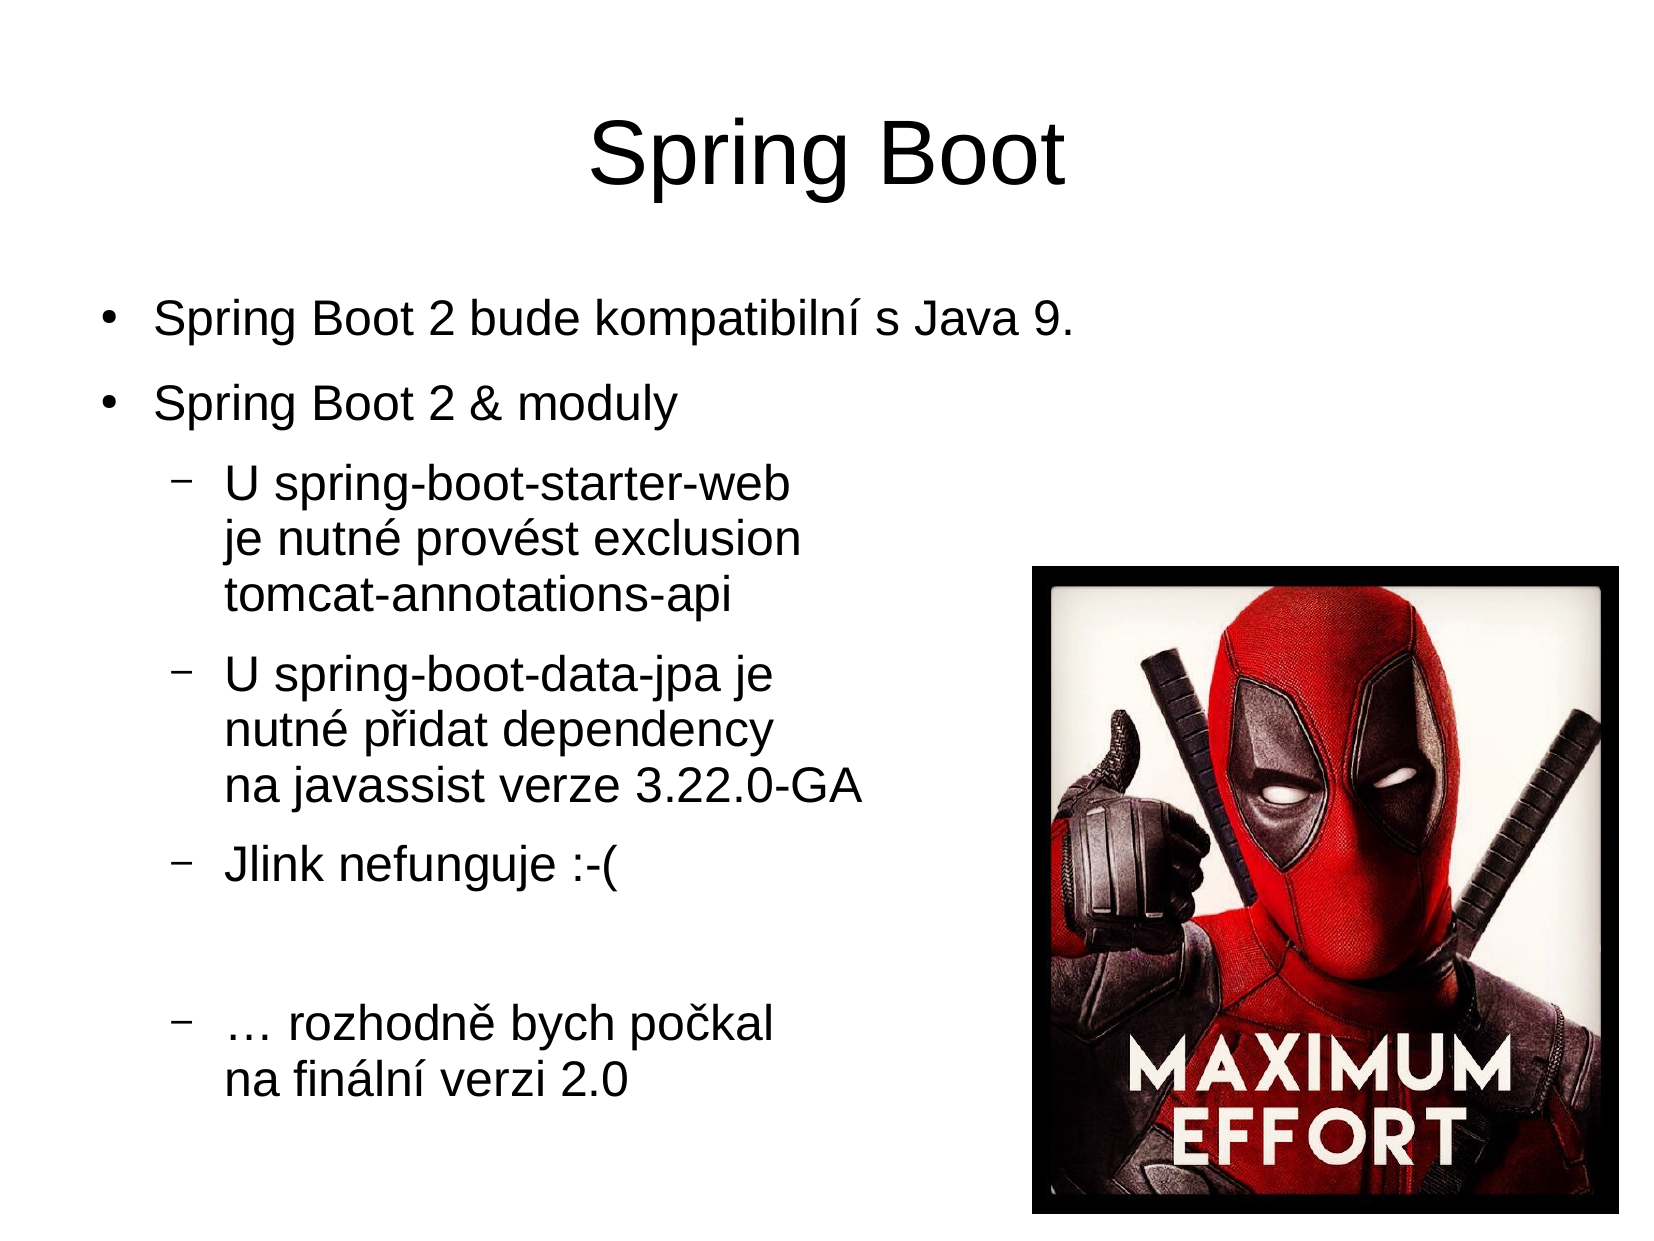

# Spring Boot
Spring Boot 2 bude kompatibilní s Java 9.
Spring Boot 2 & moduly
U spring-boot-starter-web
je nutné provést exclusion
tomcat-annotations-api
U spring-boot-data-jpa je
nutné přidat dependency
na javassist verze 3.22.0-GA
Jlink nefunguje :-(
… rozhodně bych počkal
na finální verzi 2.0